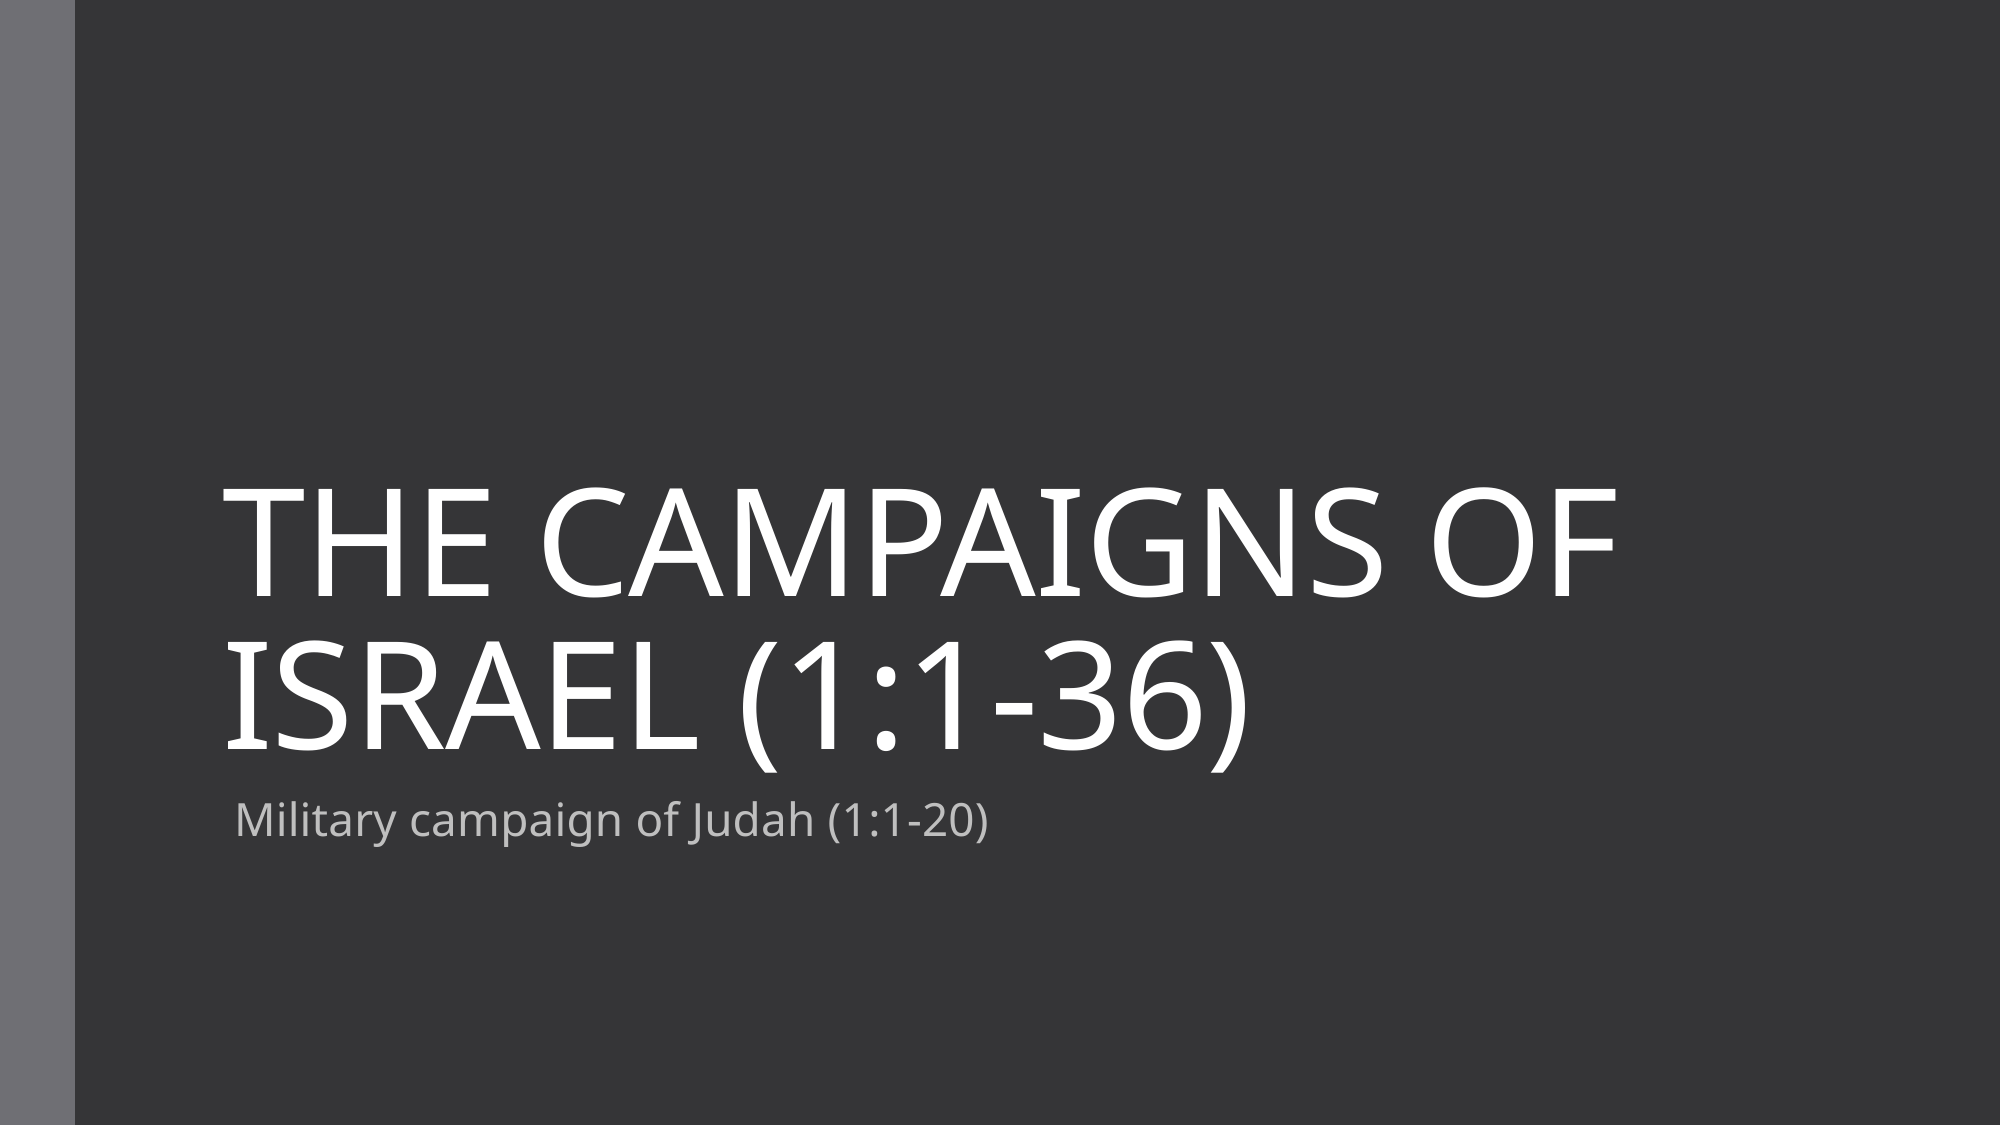

# THE CAMPAIGNS OF ISRAEL (1:1-36)
 Military campaign of Judah (1:1-20)